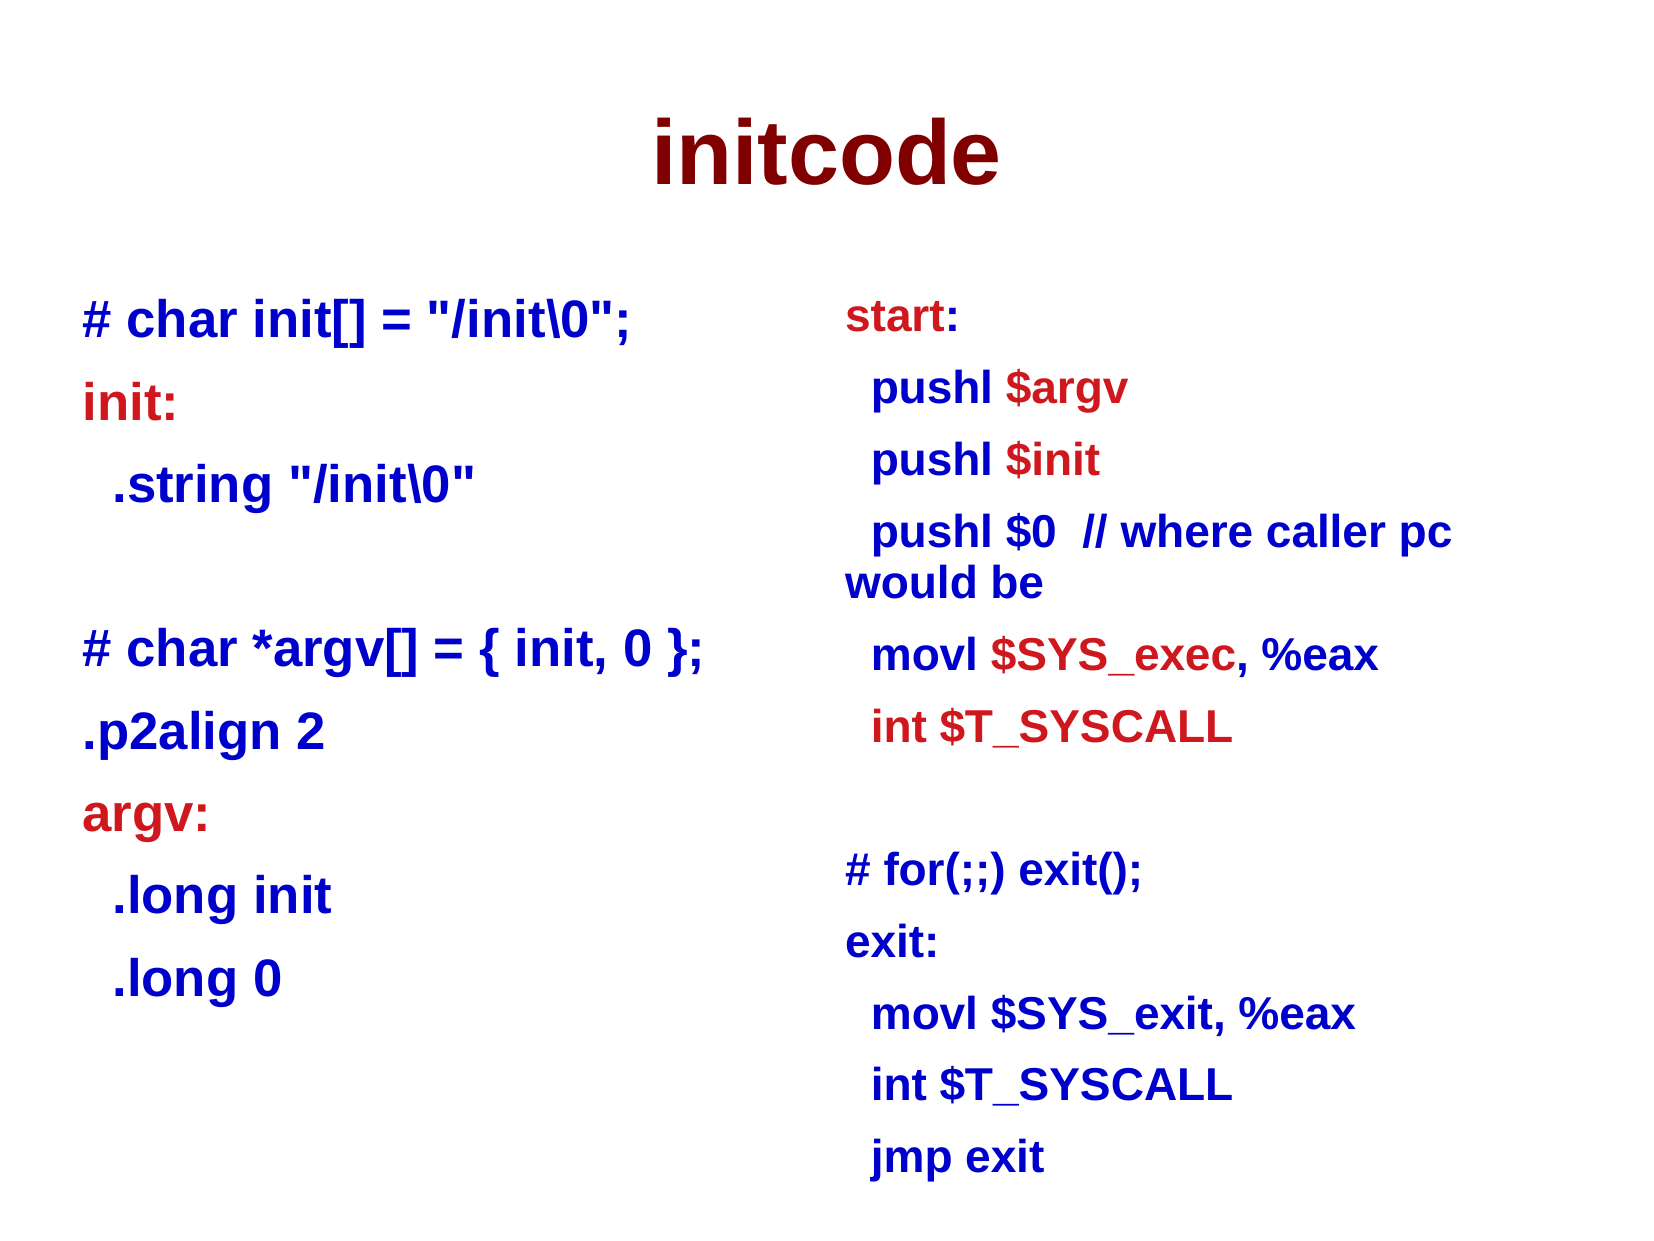

# initcode
# char init[] = "/init\0";
init:
 .string "/init\0"
# char *argv[] = { init, 0 };
.p2align 2
argv:
 .long init
 .long 0
start:
 pushl $argv
 pushl $init
 pushl $0 // where caller pc would be
 movl $SYS_exec, %eax
 int $T_SYSCALL
# for(;;) exit();
exit:
 movl $SYS_exit, %eax
 int $T_SYSCALL
 jmp exit